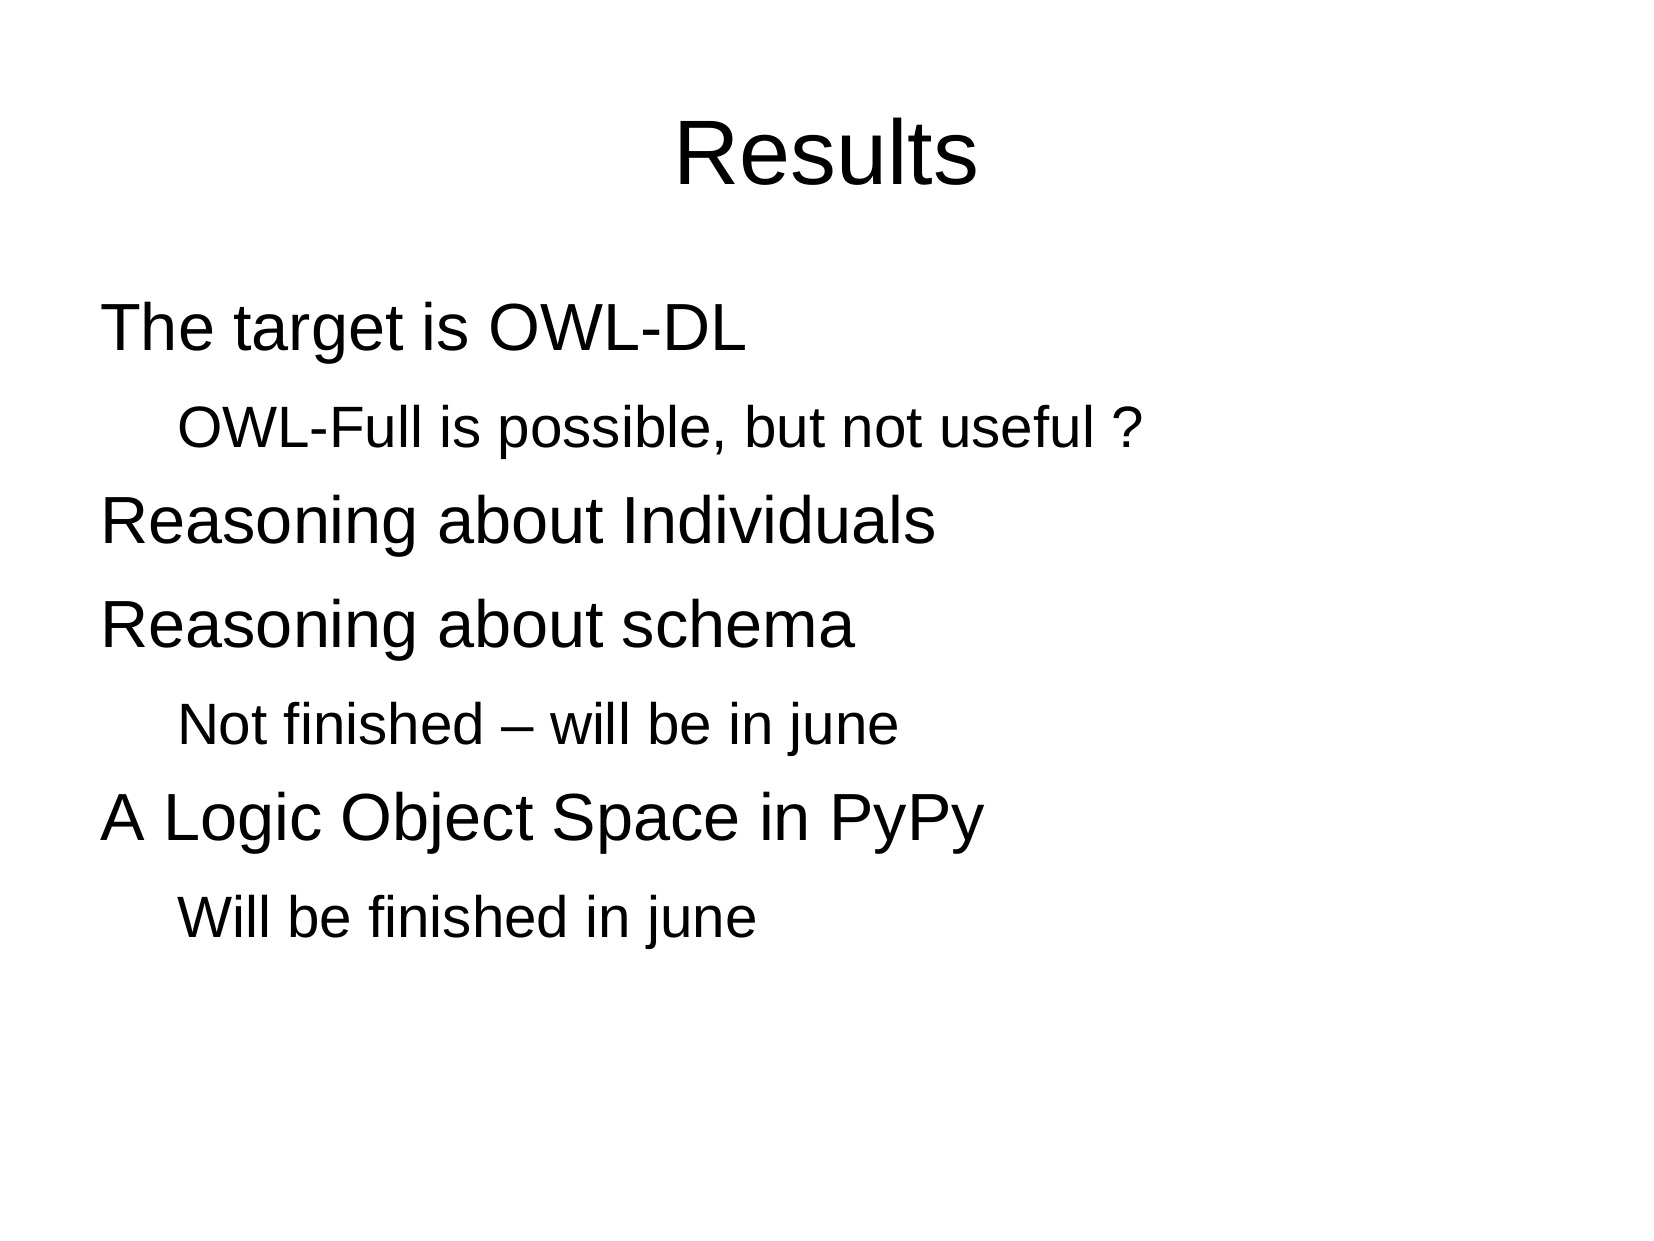

# Results
The target is OWL-DL
OWL-Full is possible, but not useful ?
Reasoning about Individuals
Reasoning about schema
Not finished – will be in june
A Logic Object Space in PyPy
Will be finished in june